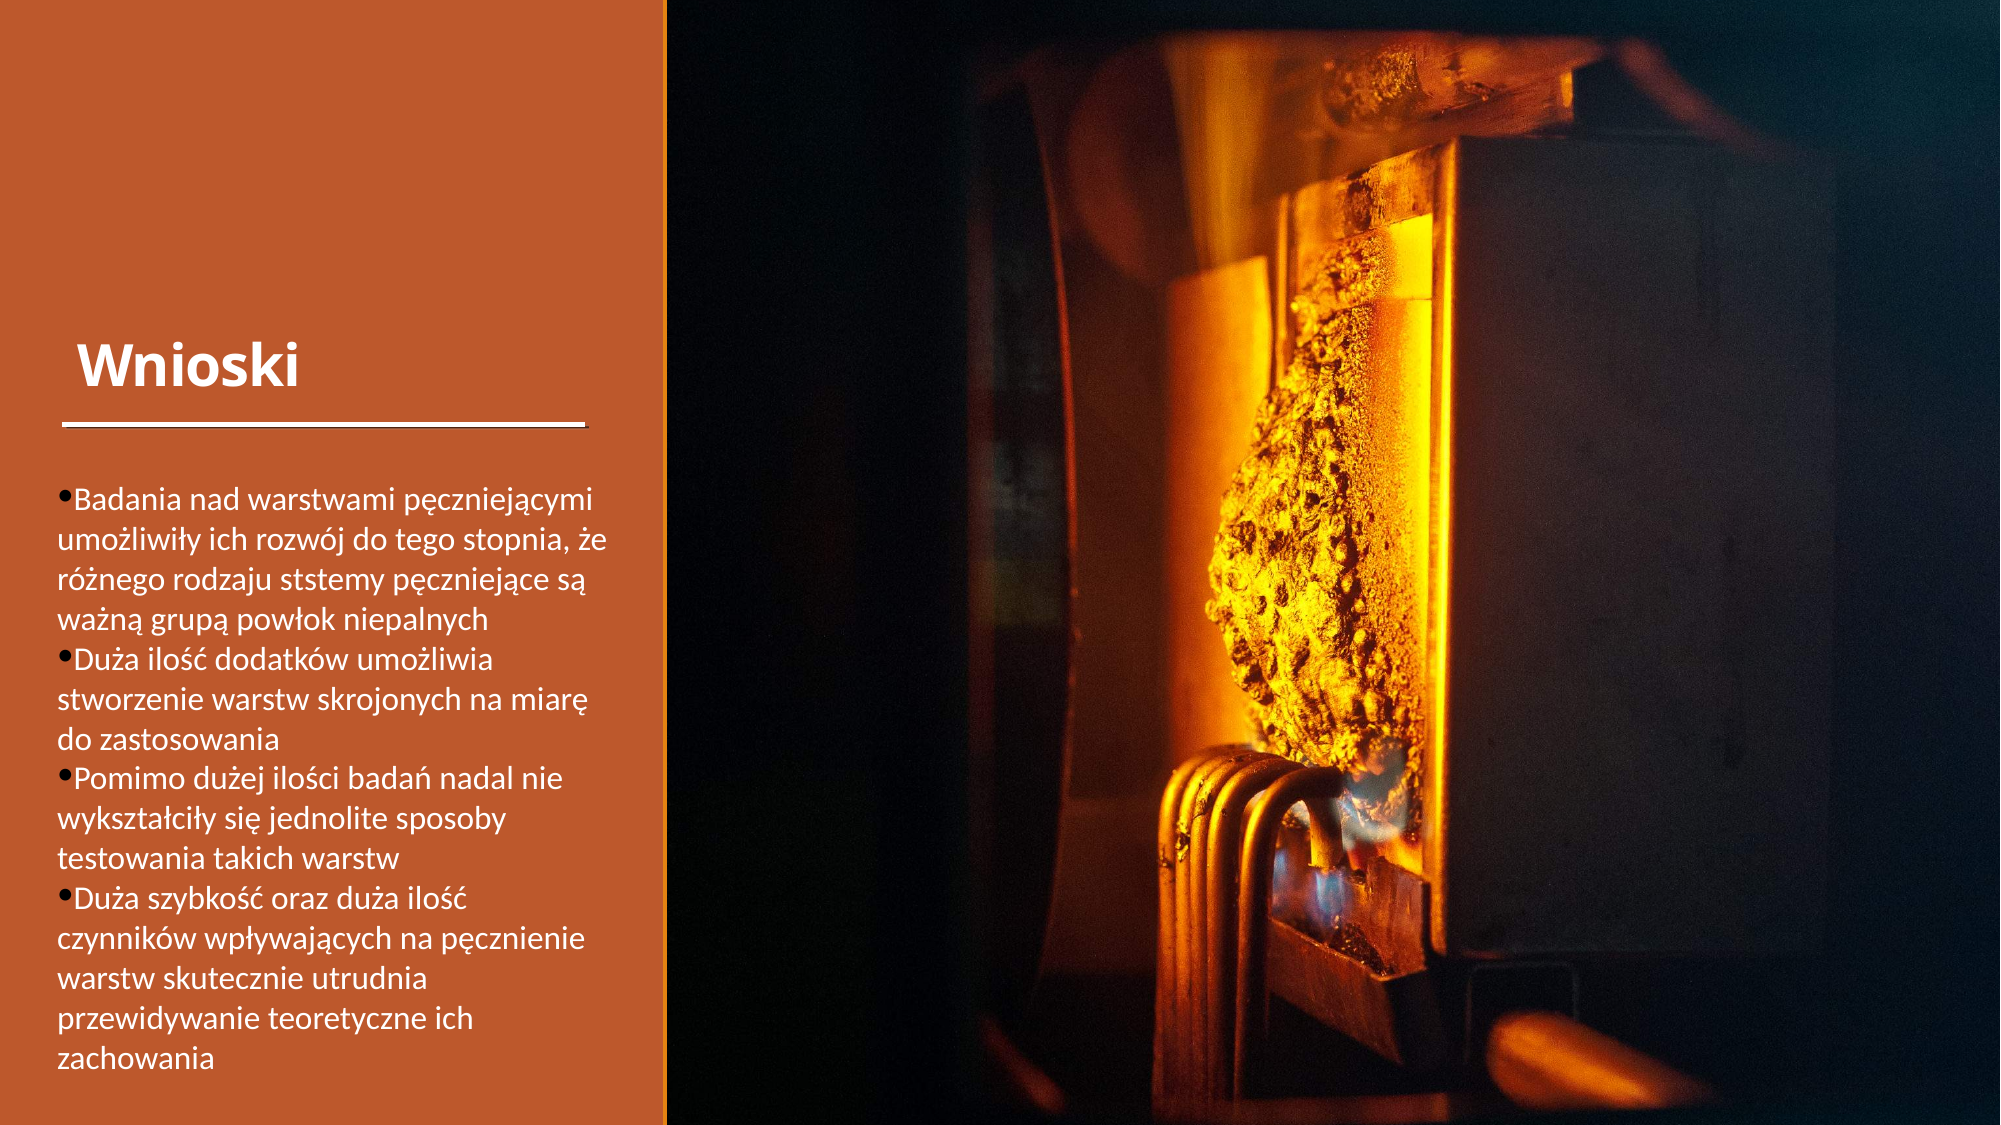

# Wnioski
Badania nad warstwami pęczniejącymi umożliwiły ich rozwój do tego stopnia, że różnego rodzaju ststemy pęczniejące są ważną grupą powłok niepalnych
Duża ilość dodatków umożliwia stworzenie warstw skrojonych na miarę do zastosowania
Pomimo dużej ilości badań nadal nie wykształciły się jednolite sposoby testowania takich warstw
Duża szybkość oraz duża ilość czynników wpływających na pęcznienie warstw skutecznie utrudnia przewidywanie teoretyczne ich zachowania